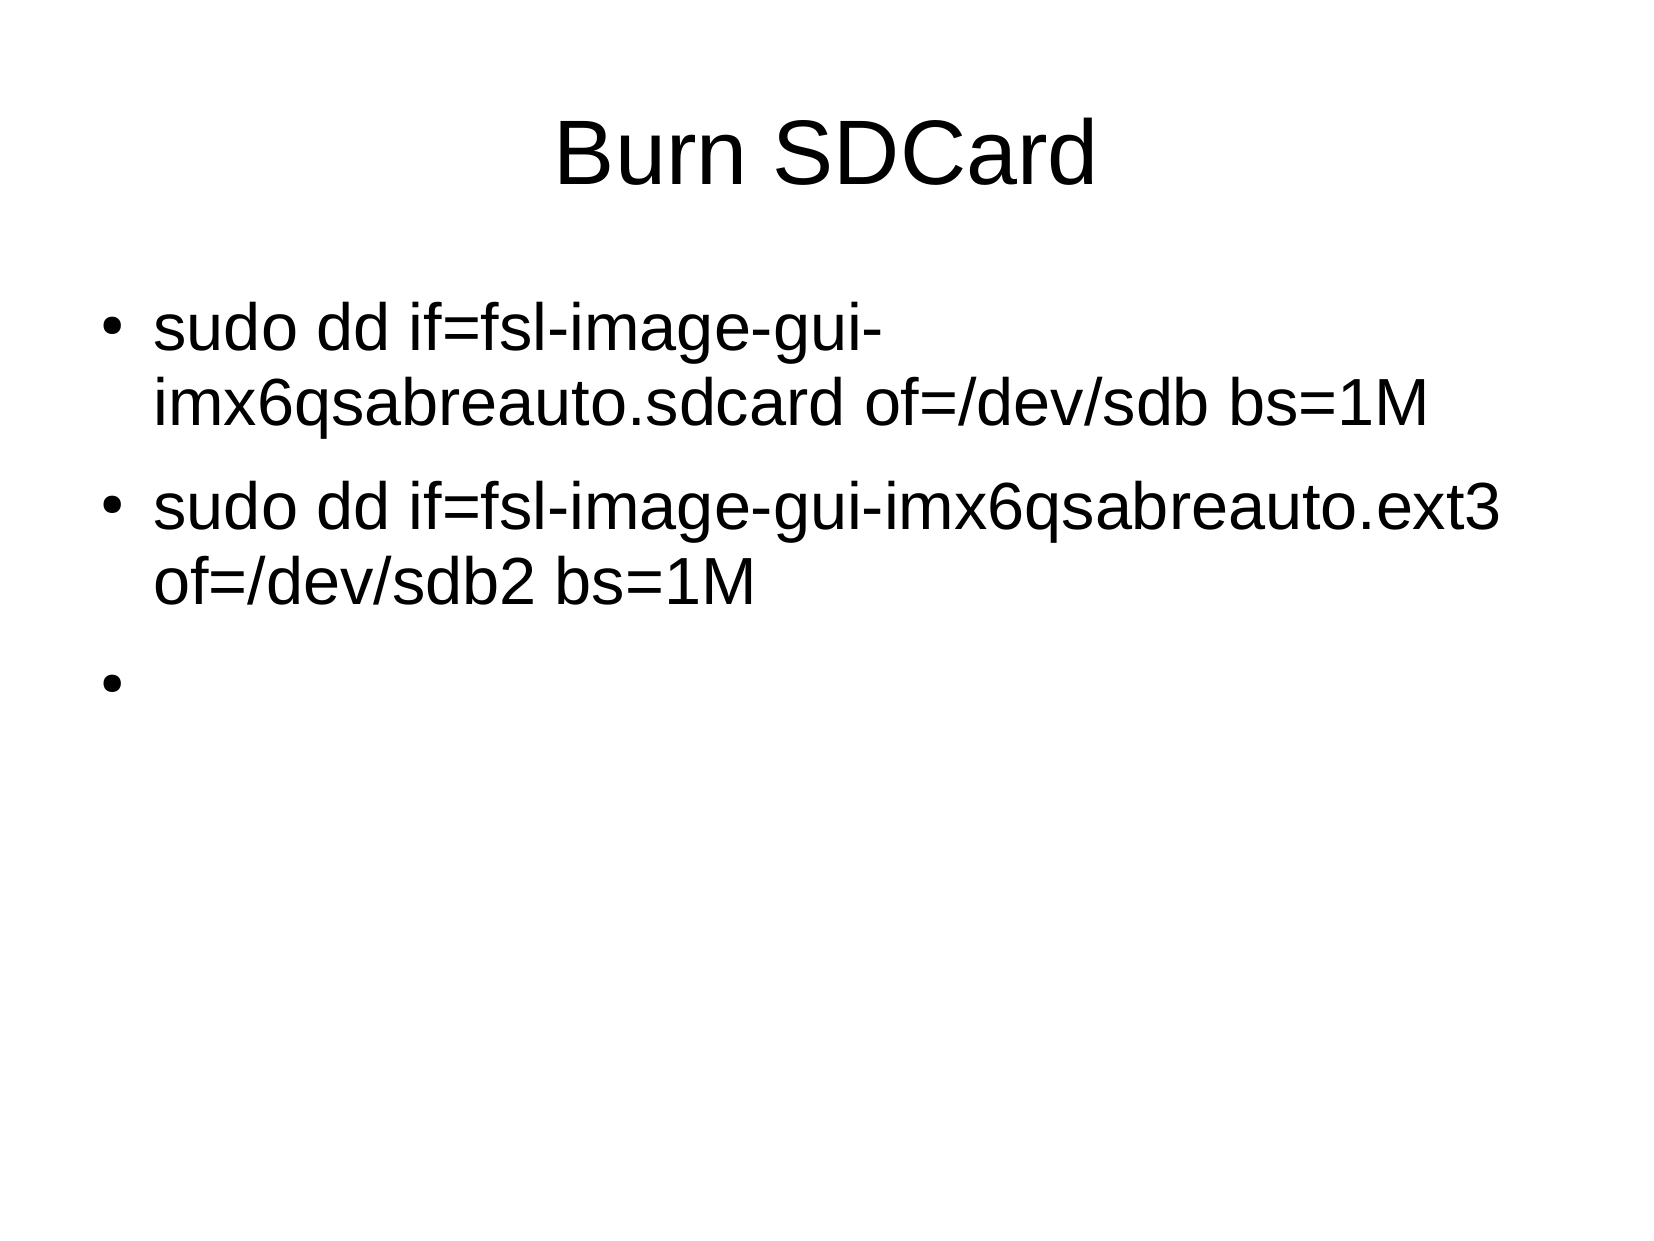

# Burn SDCard
sudo dd if=fsl-image-gui-imx6qsabreauto.sdcard of=/dev/sdb bs=1M
sudo dd if=fsl-image-gui-imx6qsabreauto.ext3 of=/dev/sdb2 bs=1M